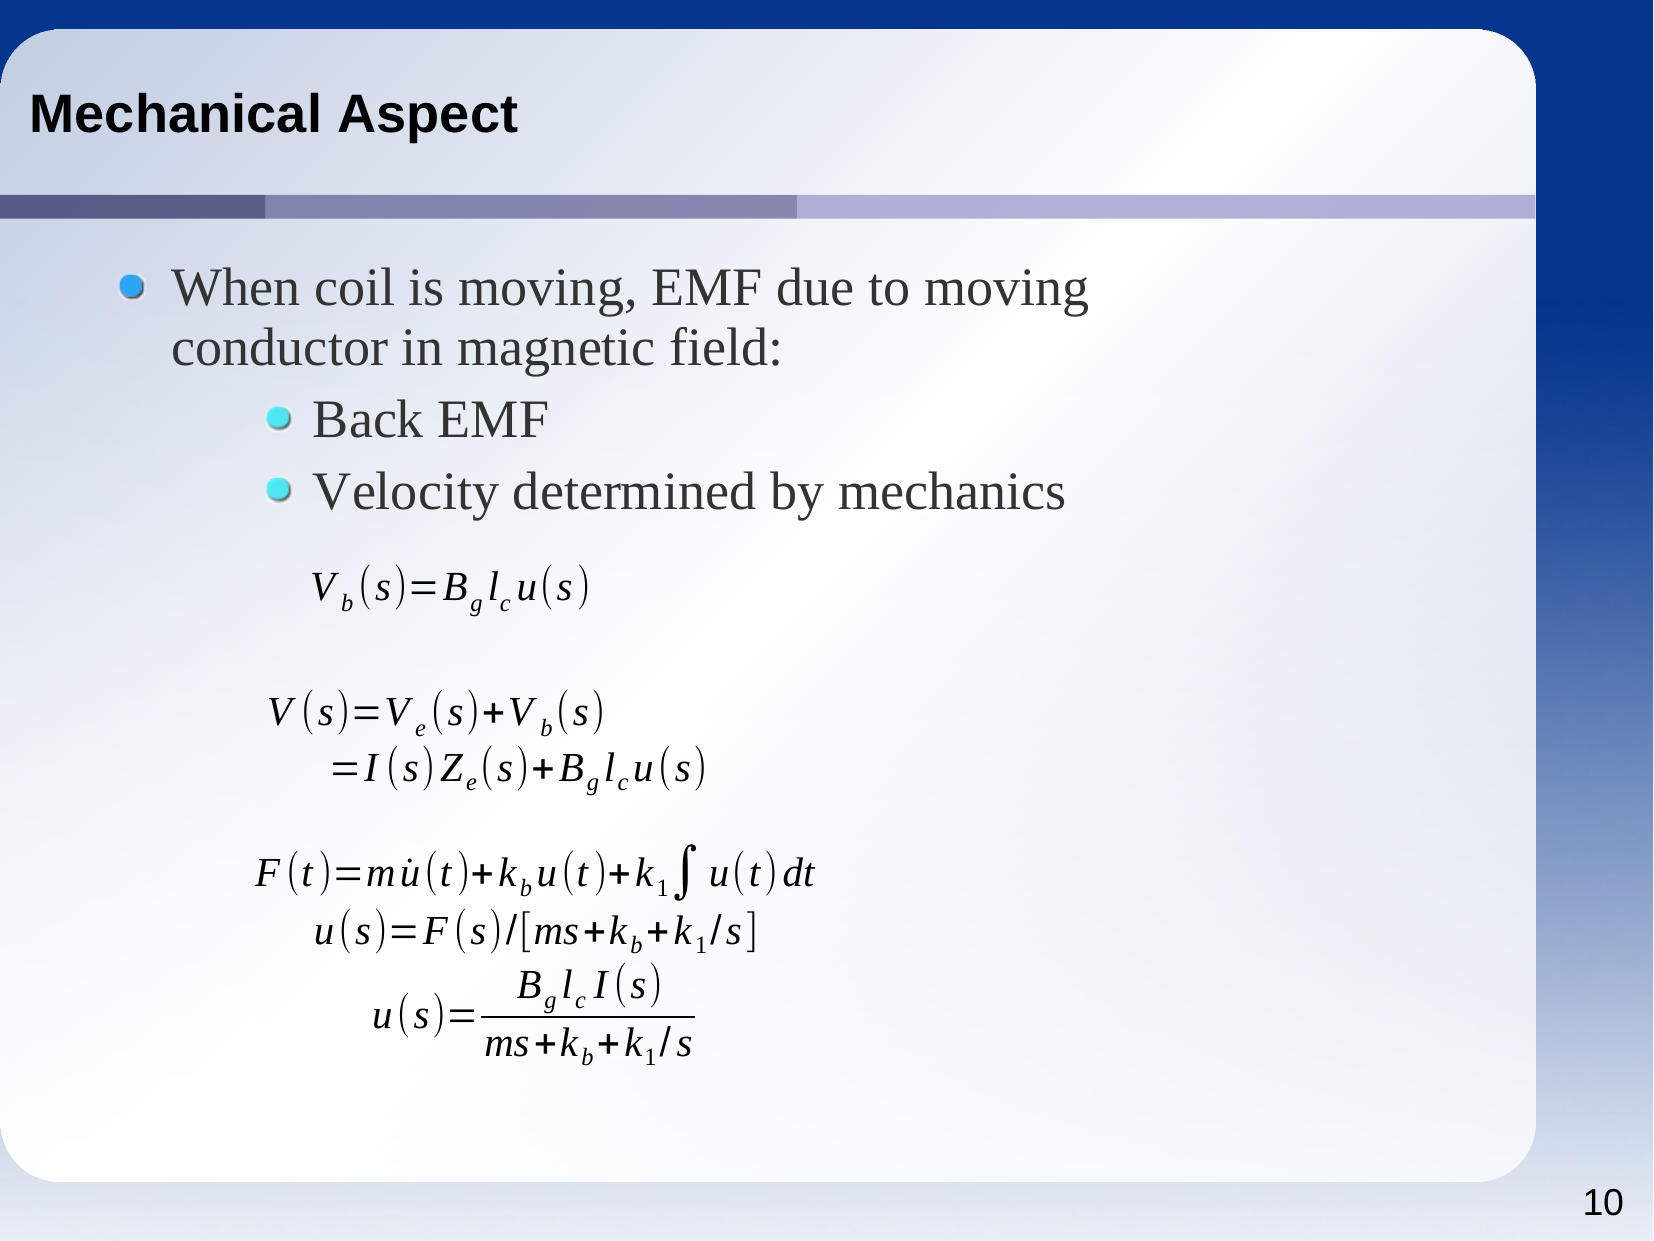

# Mechanical Aspect
When coil is moving, EMF due to moving conductor in magnetic field:
Back EMF
Velocity determined by mechanics
10